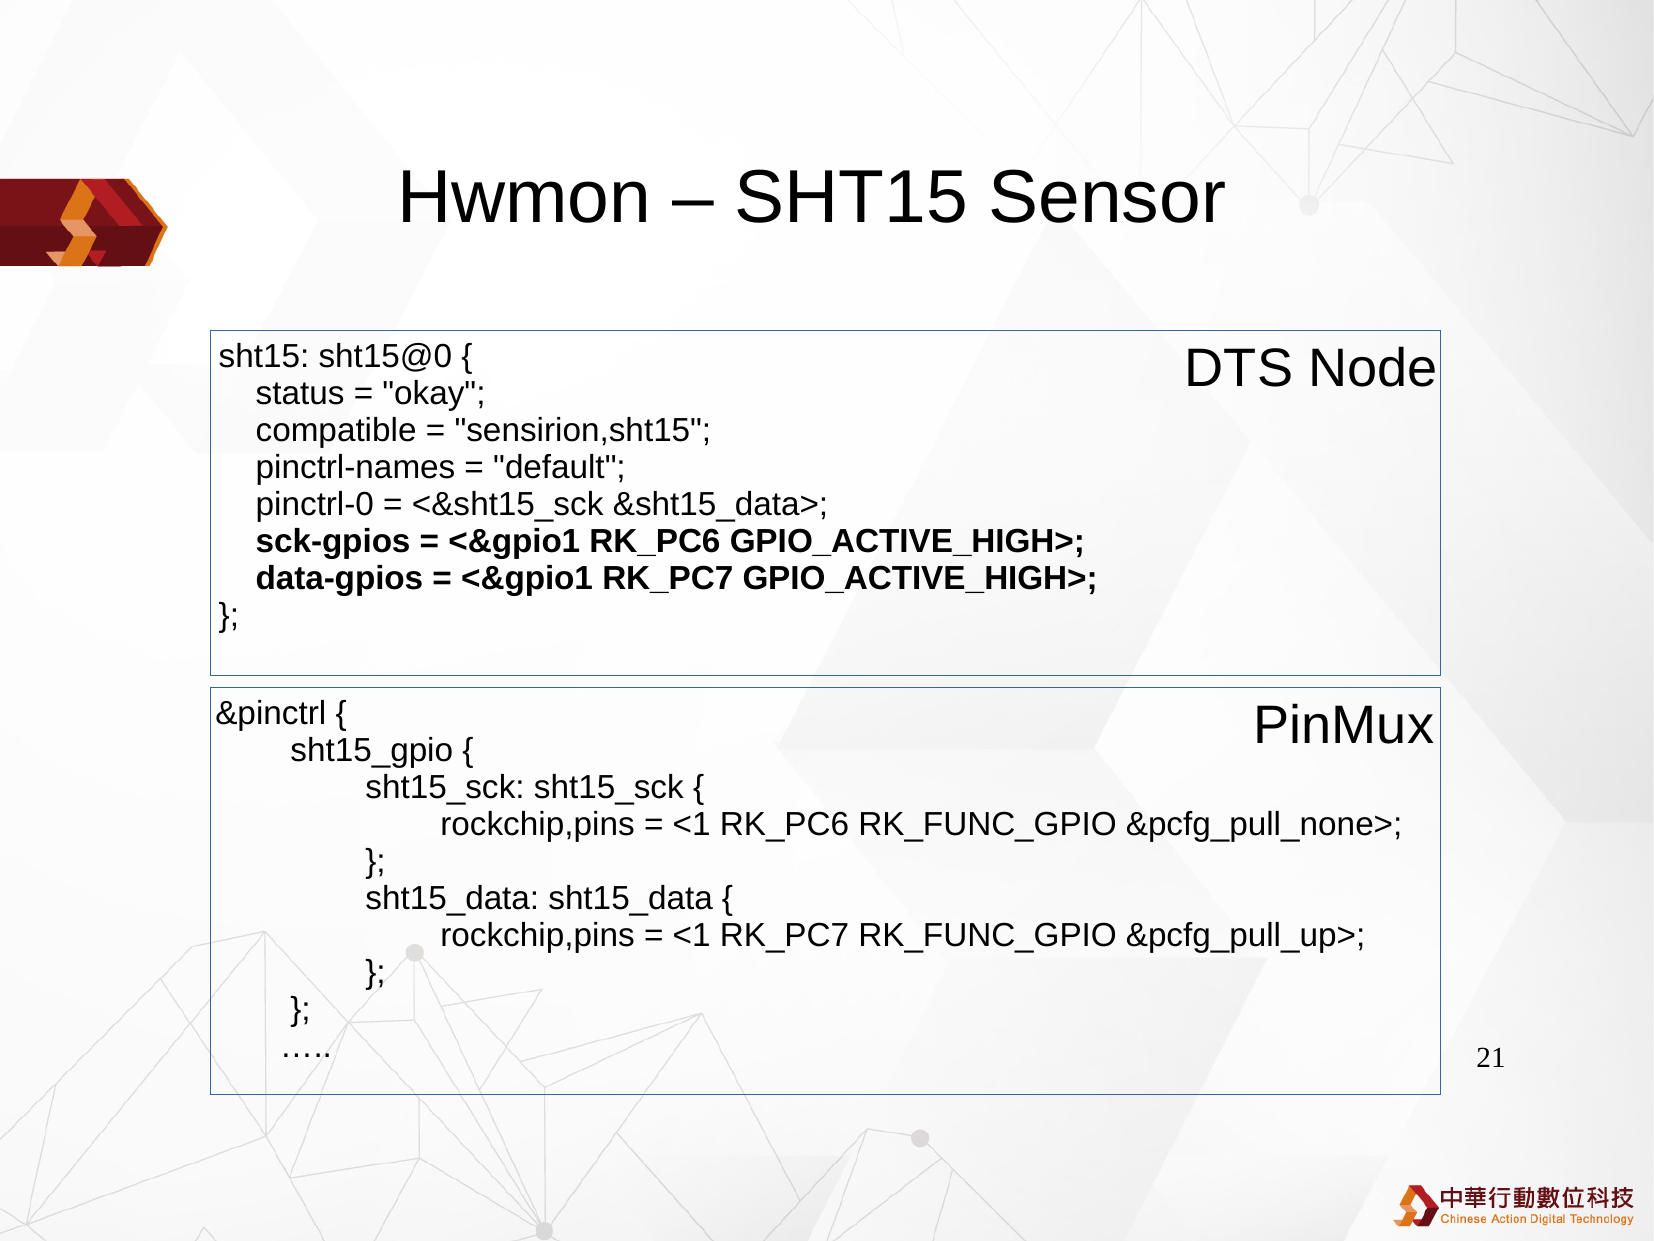

# Hwmon – SHT15 Sensor
 sht15: sht15@0 {
 status = "okay";
 compatible = "sensirion,sht15";
 pinctrl-names = "default";
 pinctrl-0 = <&sht15_sck &sht15_data>;
 sck-gpios = <&gpio1 RK_PC6 GPIO_ACTIVE_HIGH>;
 data-gpios = <&gpio1 RK_PC7 GPIO_ACTIVE_HIGH>;
 };
DTS Node
&pinctrl {
	sht15_gpio {
		sht15_sck: sht15_sck {
			rockchip,pins = <1 RK_PC6 RK_FUNC_GPIO &pcfg_pull_none>;
		};
		sht15_data: sht15_data {
			rockchip,pins = <1 RK_PC7 RK_FUNC_GPIO &pcfg_pull_up>;
		};
	};
 …..
PinMux
21